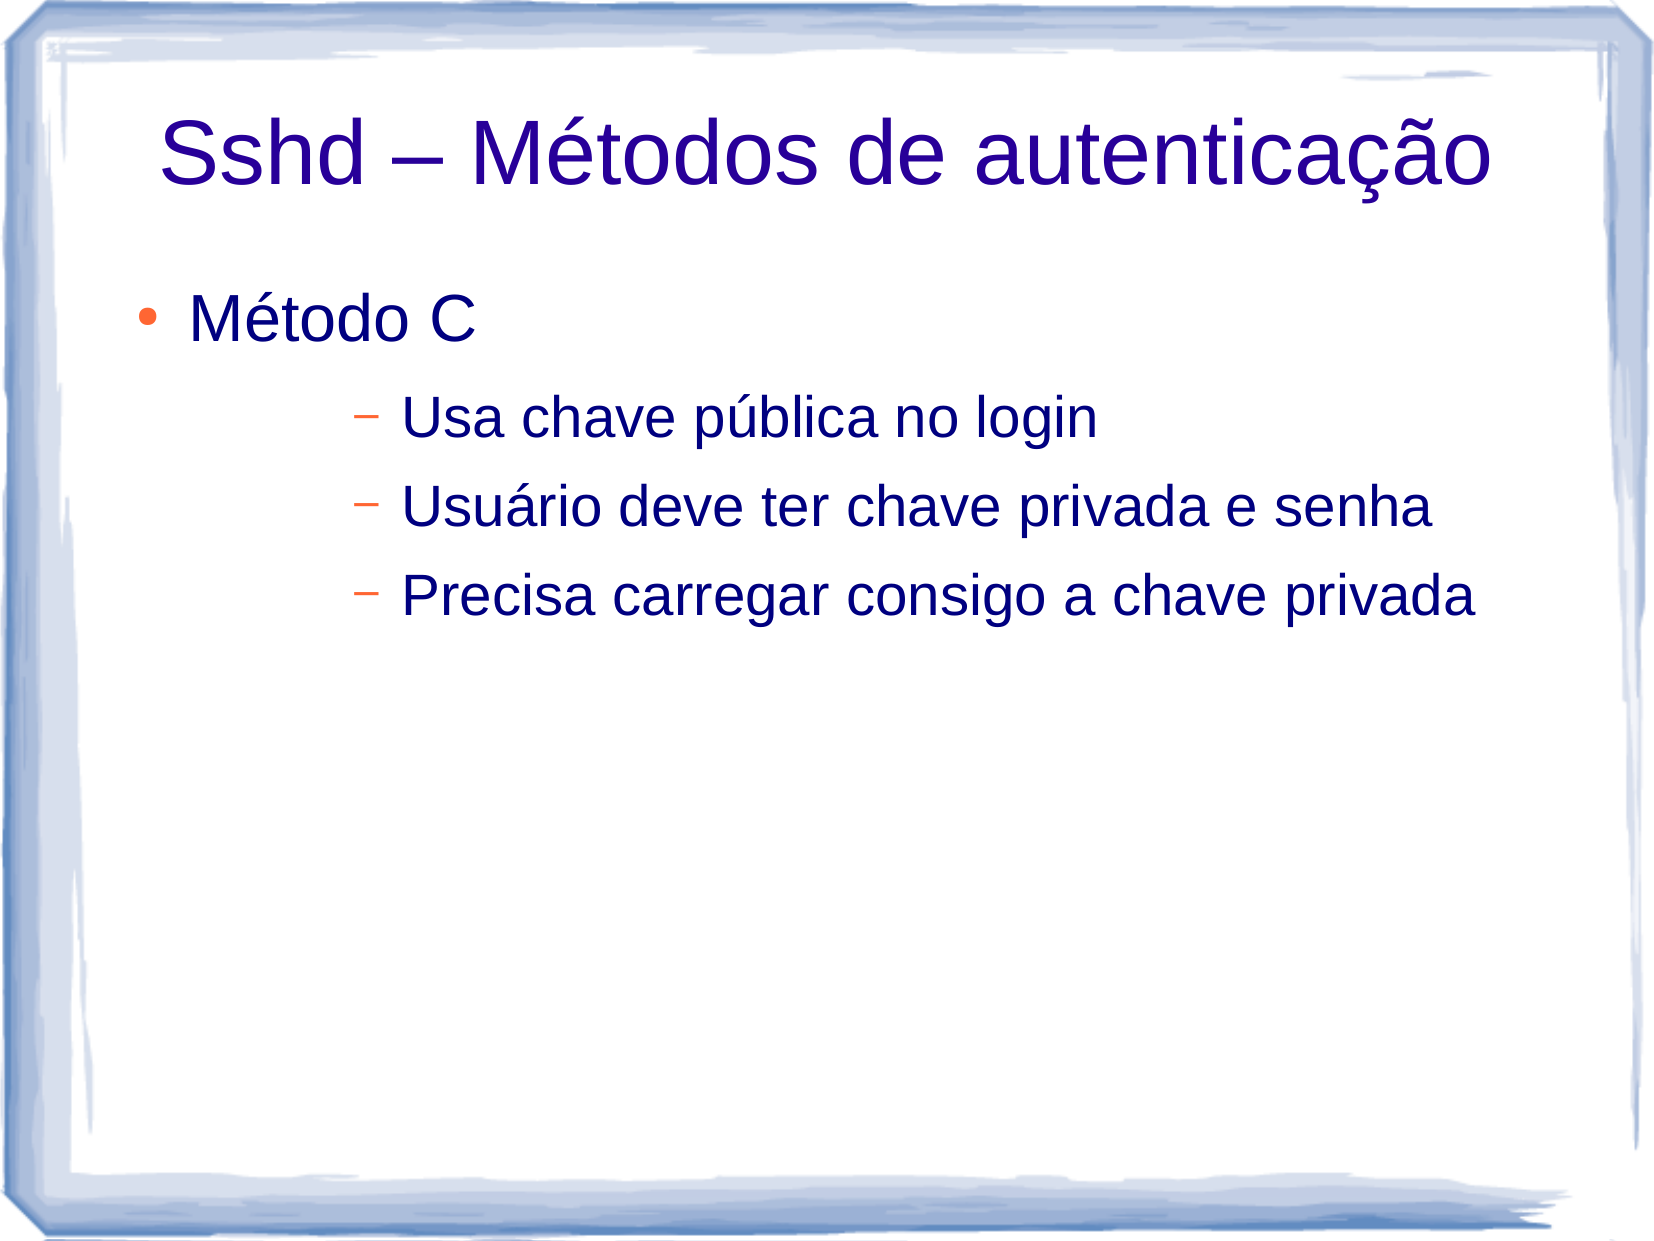

# Sshd – Métodos de autenticação
Método C
Usa chave pública no login
Usuário deve ter chave privada e senha
Precisa carregar consigo a chave privada